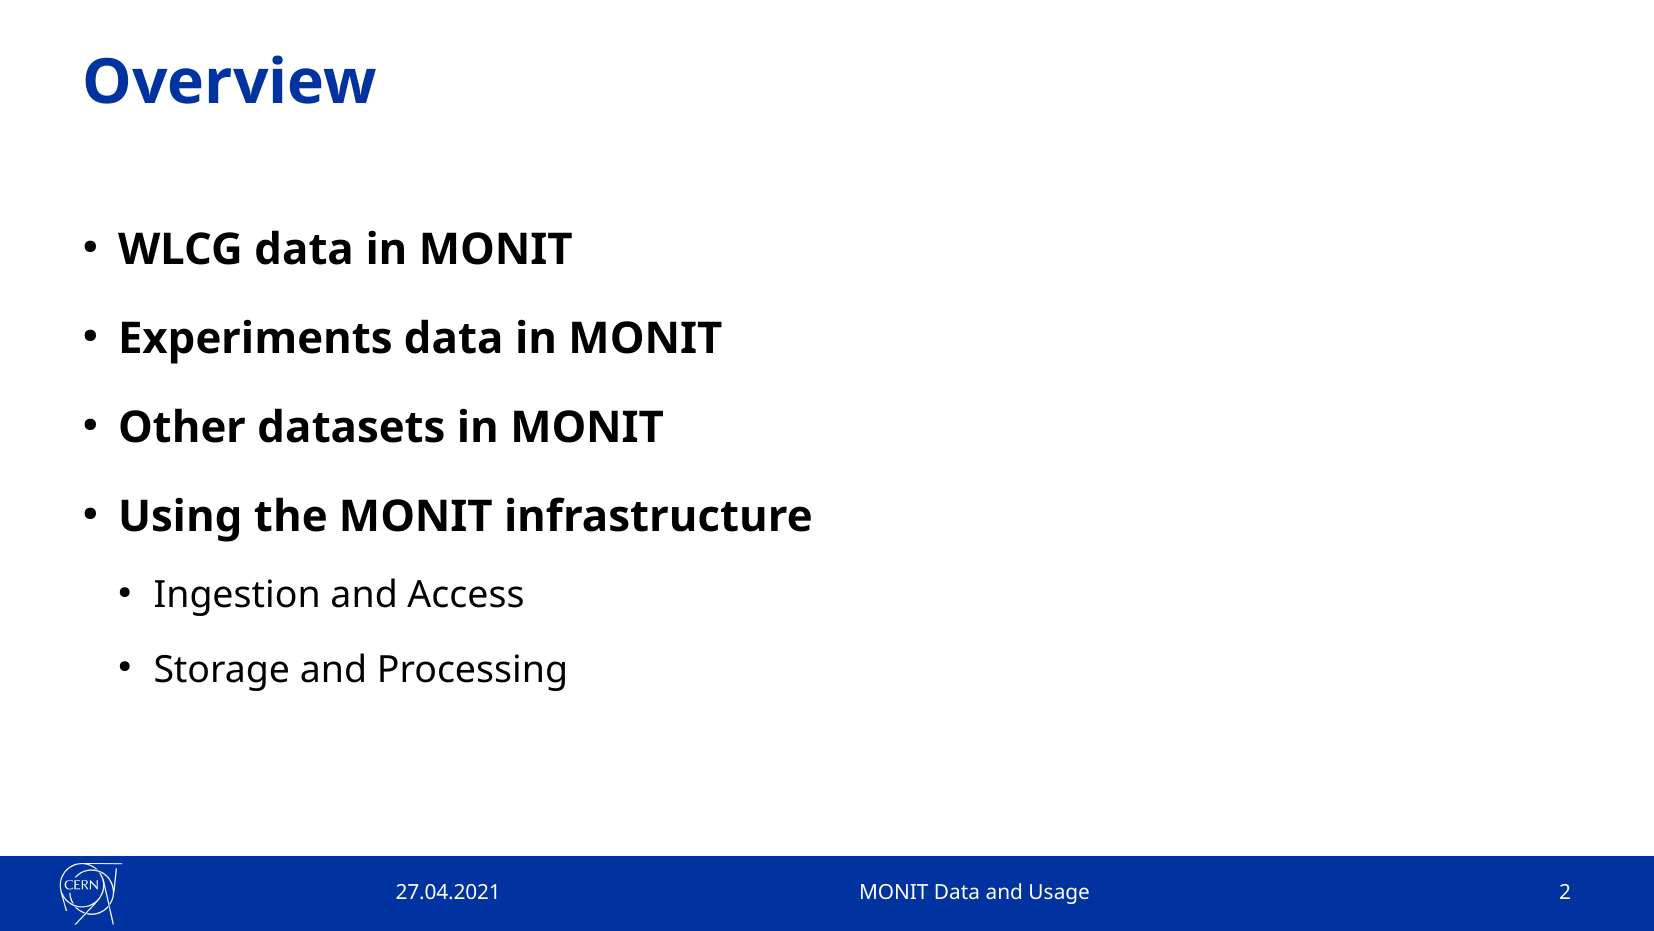

# Overview
WLCG data in MONIT
Experiments data in MONIT
Other datasets in MONIT
Using the MONIT infrastructure
Ingestion and Access
Storage and Processing
27.04.2021
MONIT Data and Usage
2